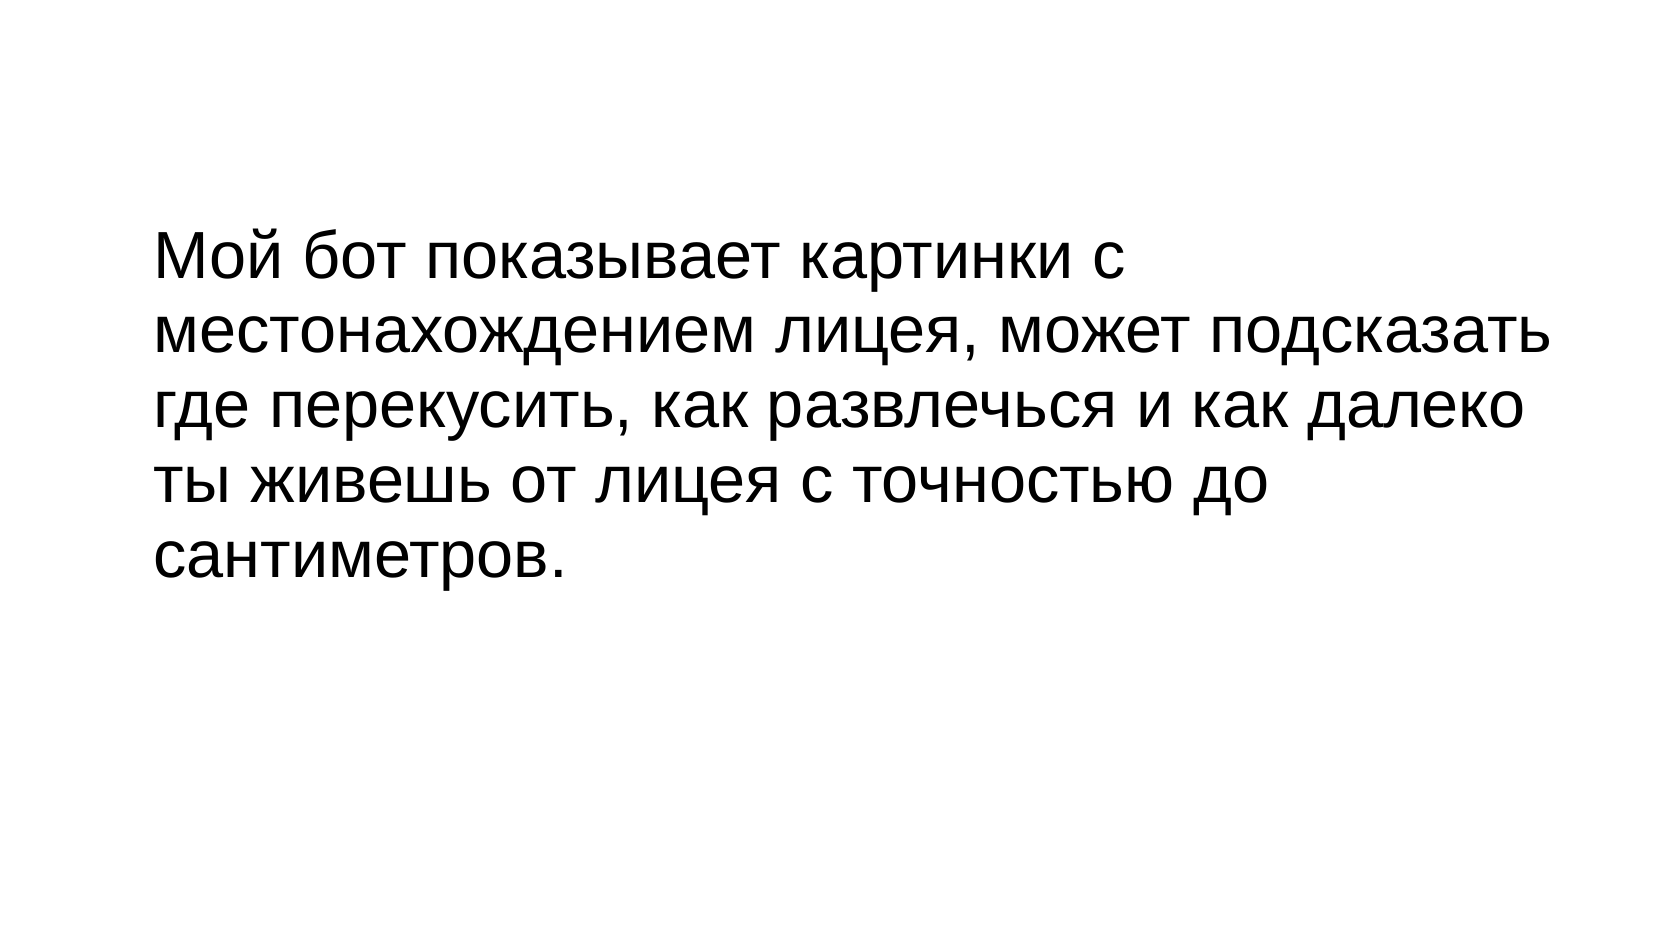

#
Мой бот показывает картинки с местонахождением лицея, может подсказать где перекусить, как развлечься и как далеко ты живешь от лицея с точностью до сантиметров.